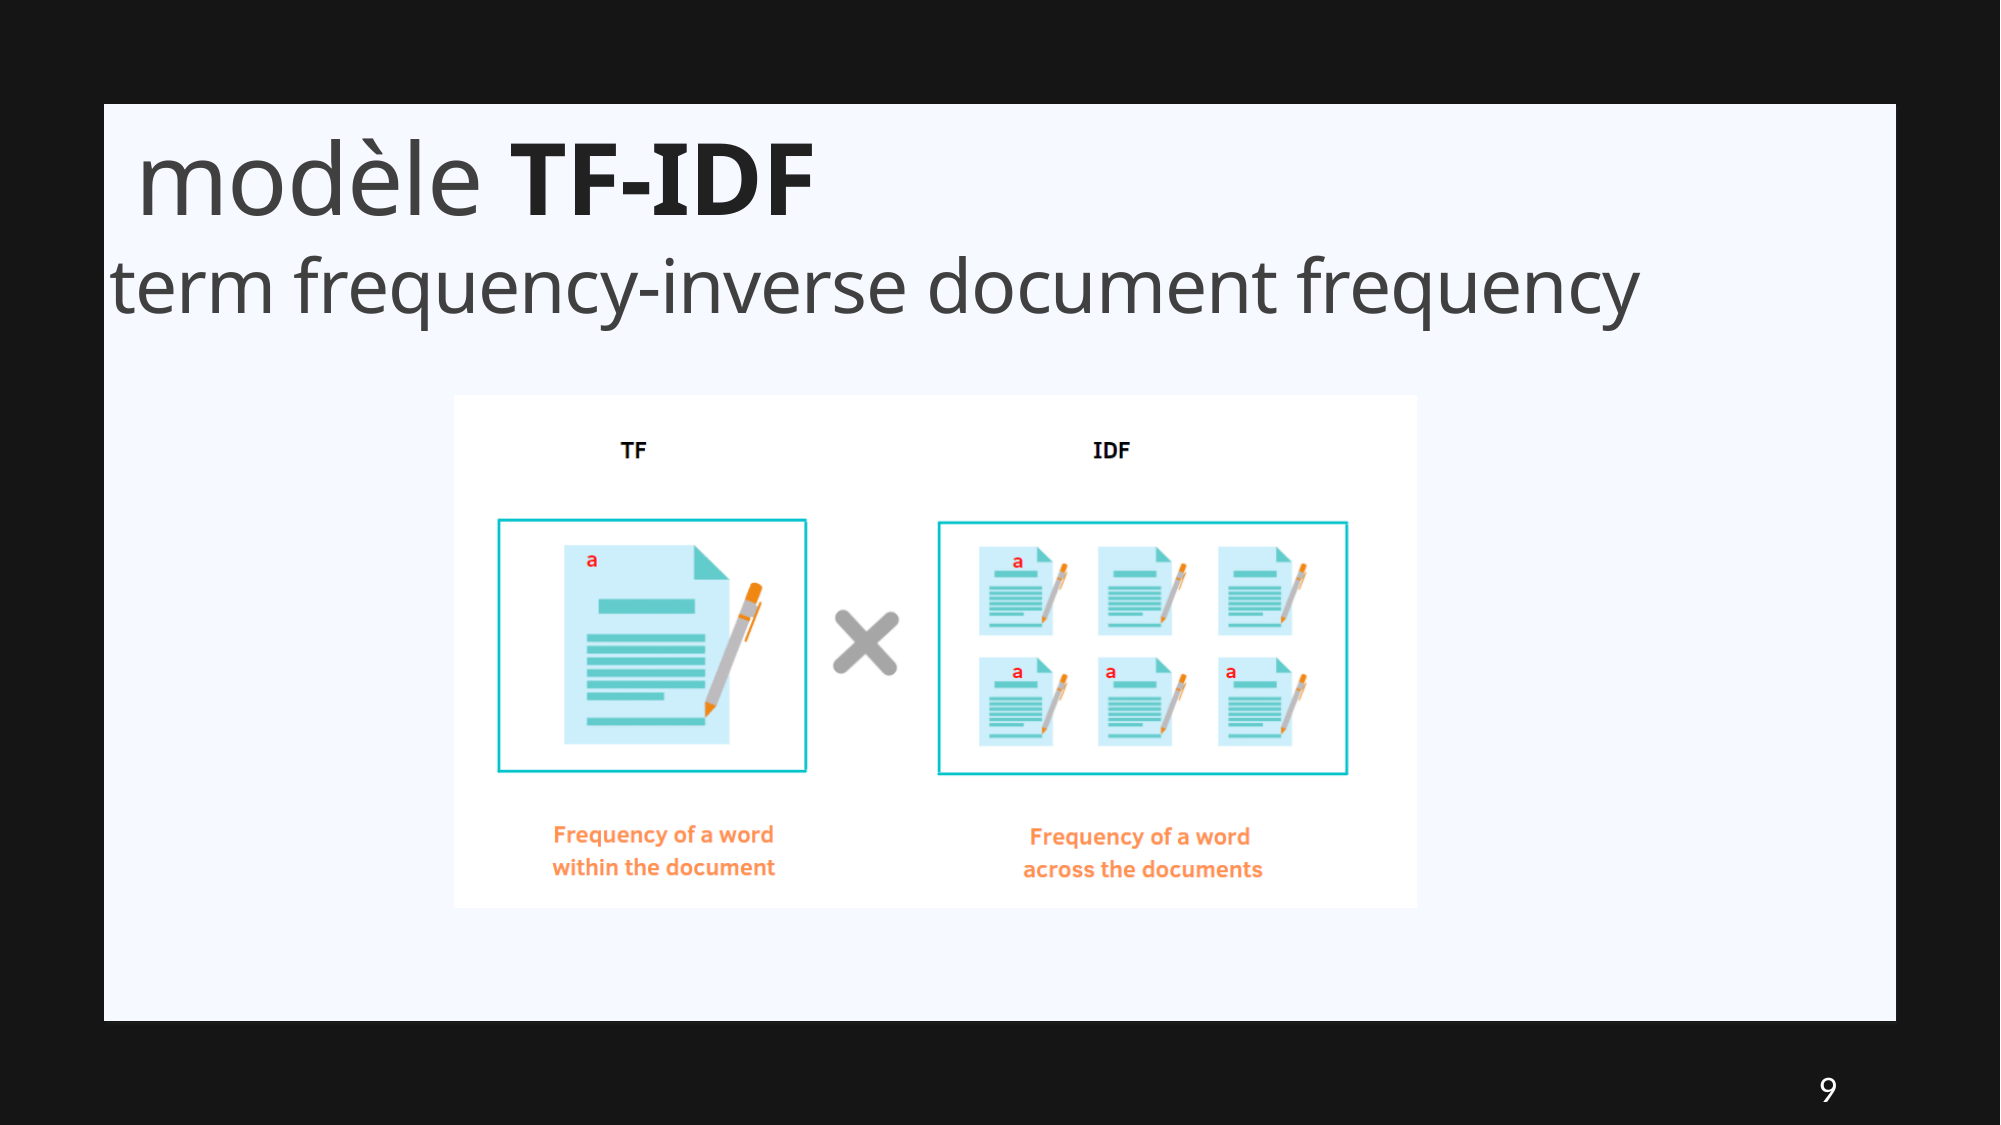

# modèle TF-IDF
term frequency-inverse document frequency